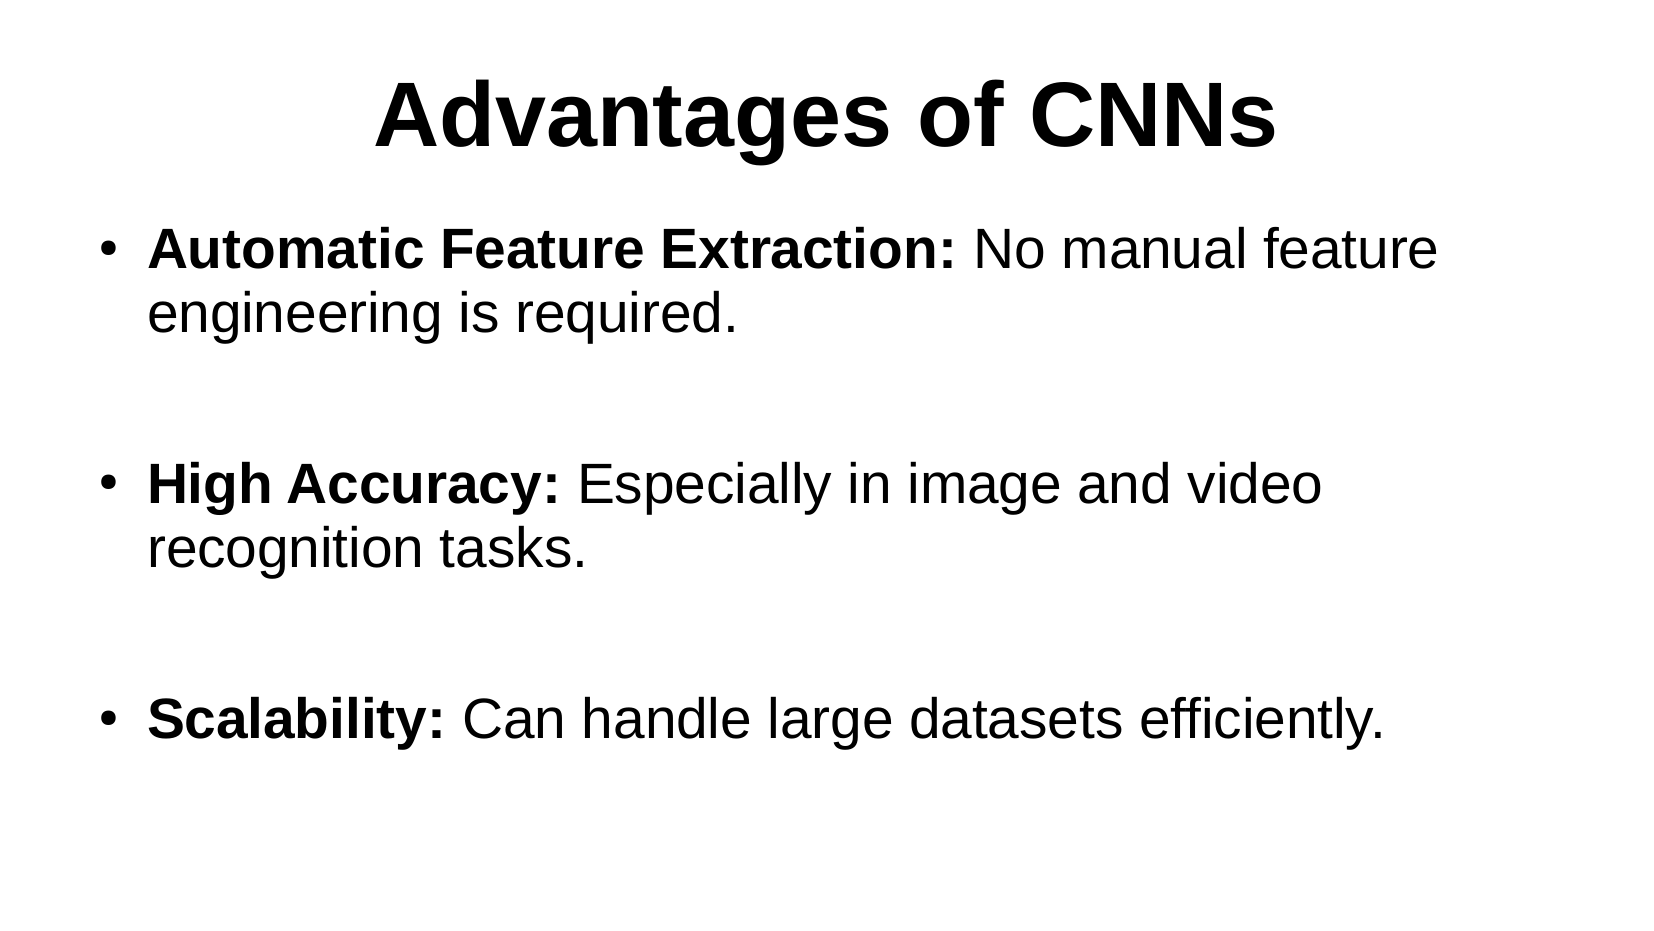

# Advantages of CNNs
Automatic Feature Extraction: No manual feature engineering is required.
High Accuracy: Especially in image and video recognition tasks.
Scalability: Can handle large datasets efficiently.